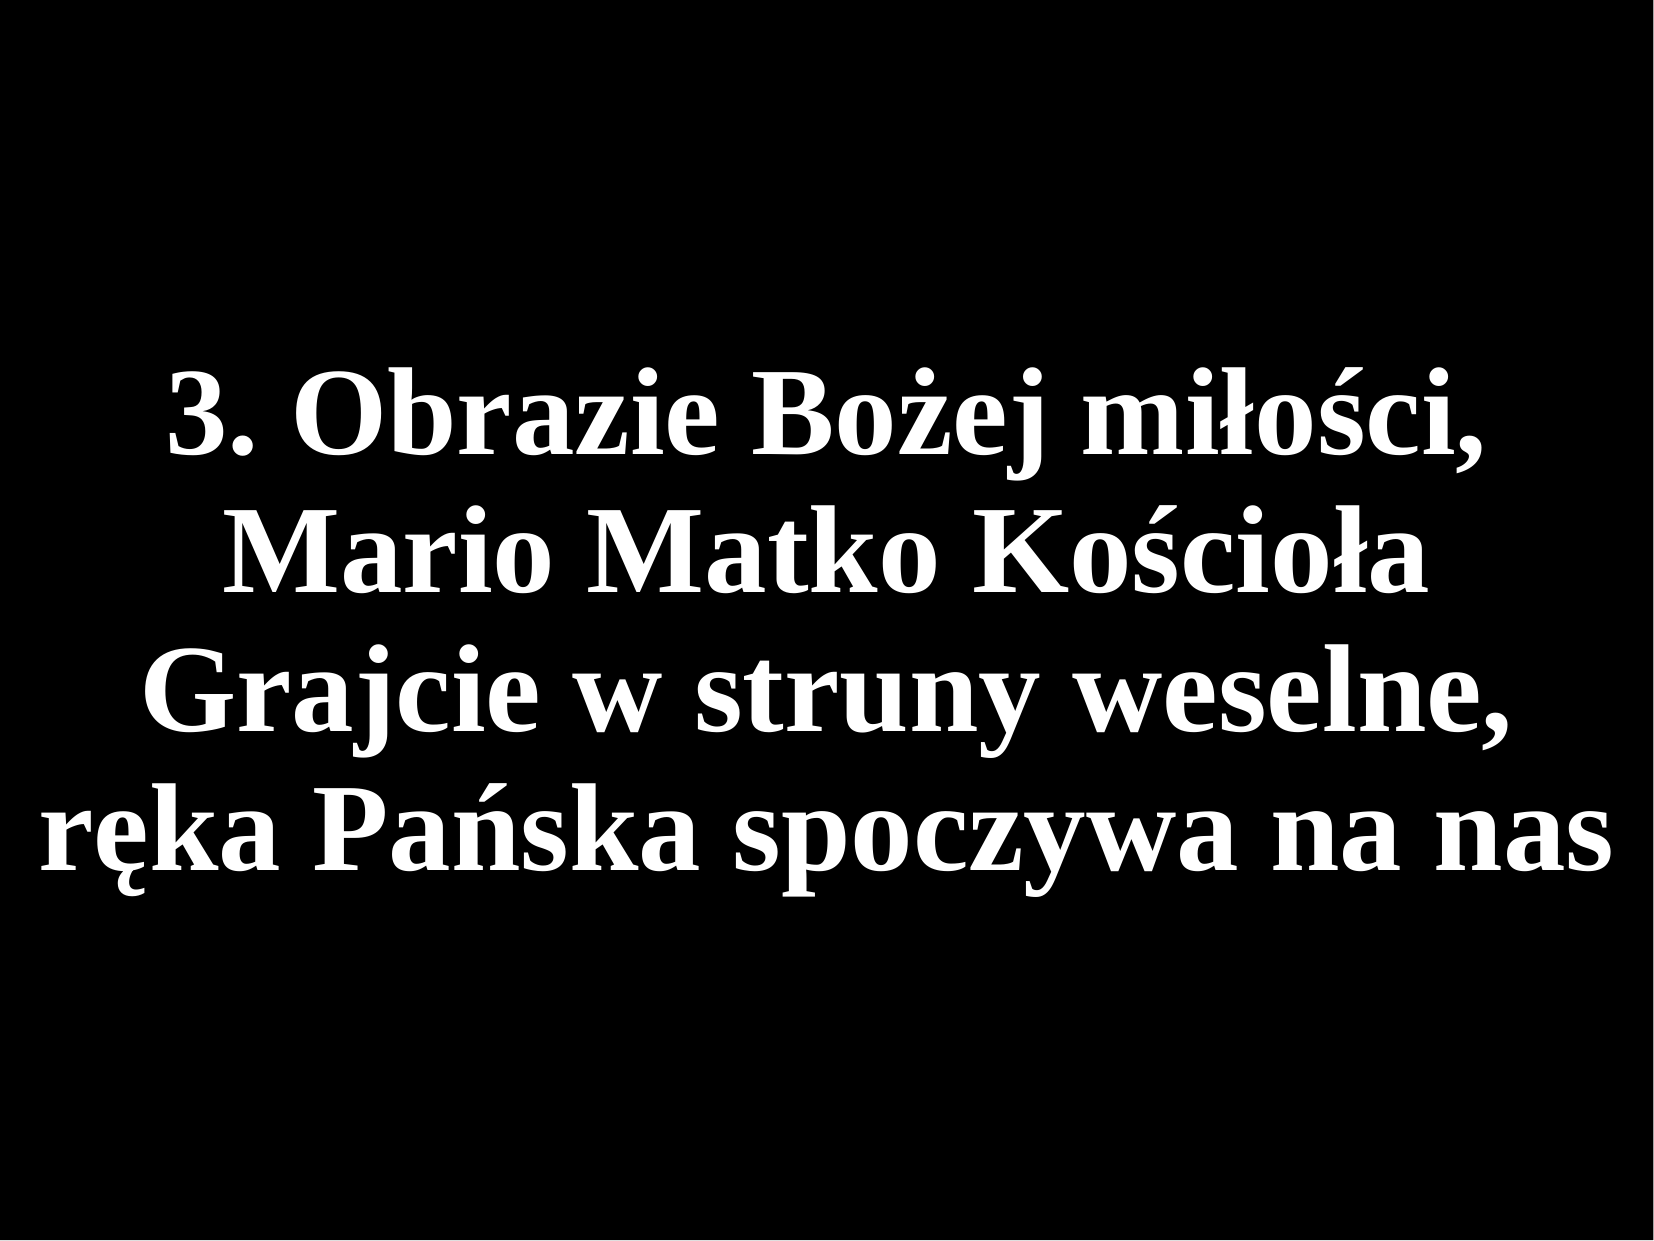

# 3. Obrazie Bożej miłości, Mario Matko Kościoła Grajcie w struny weselne, ręka Pańska spoczywa na nas